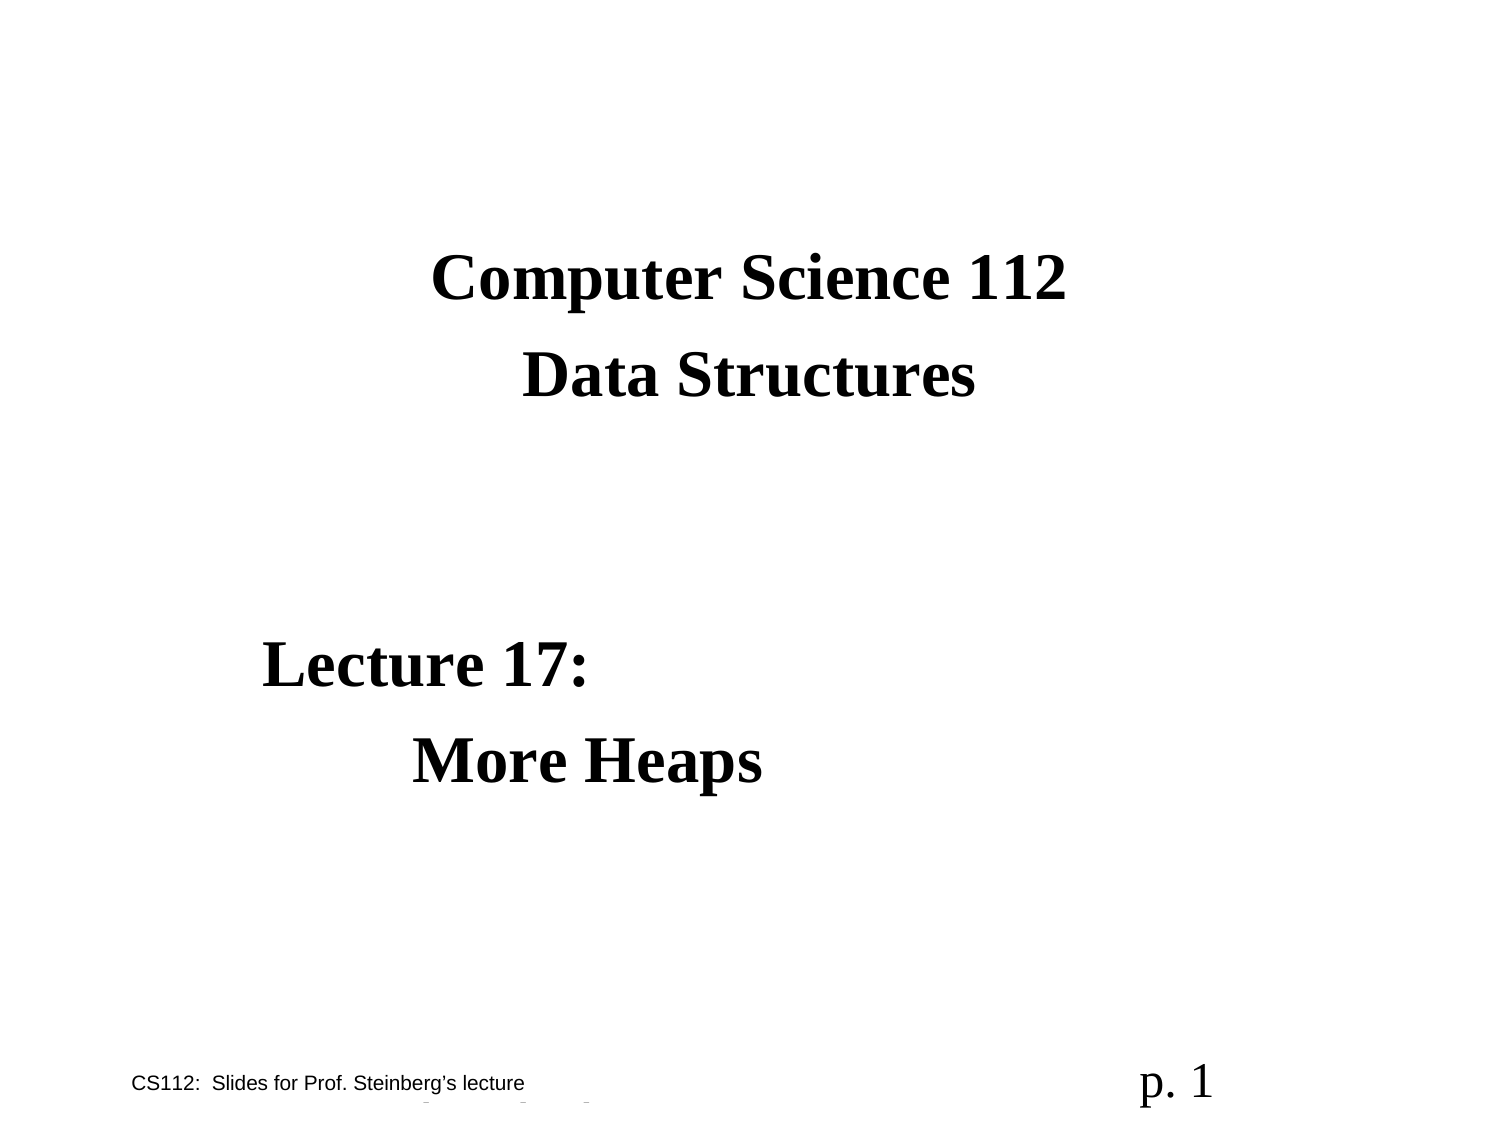

# Computer Science 112
Data Structures
	Lecture 17:
		More Heaps